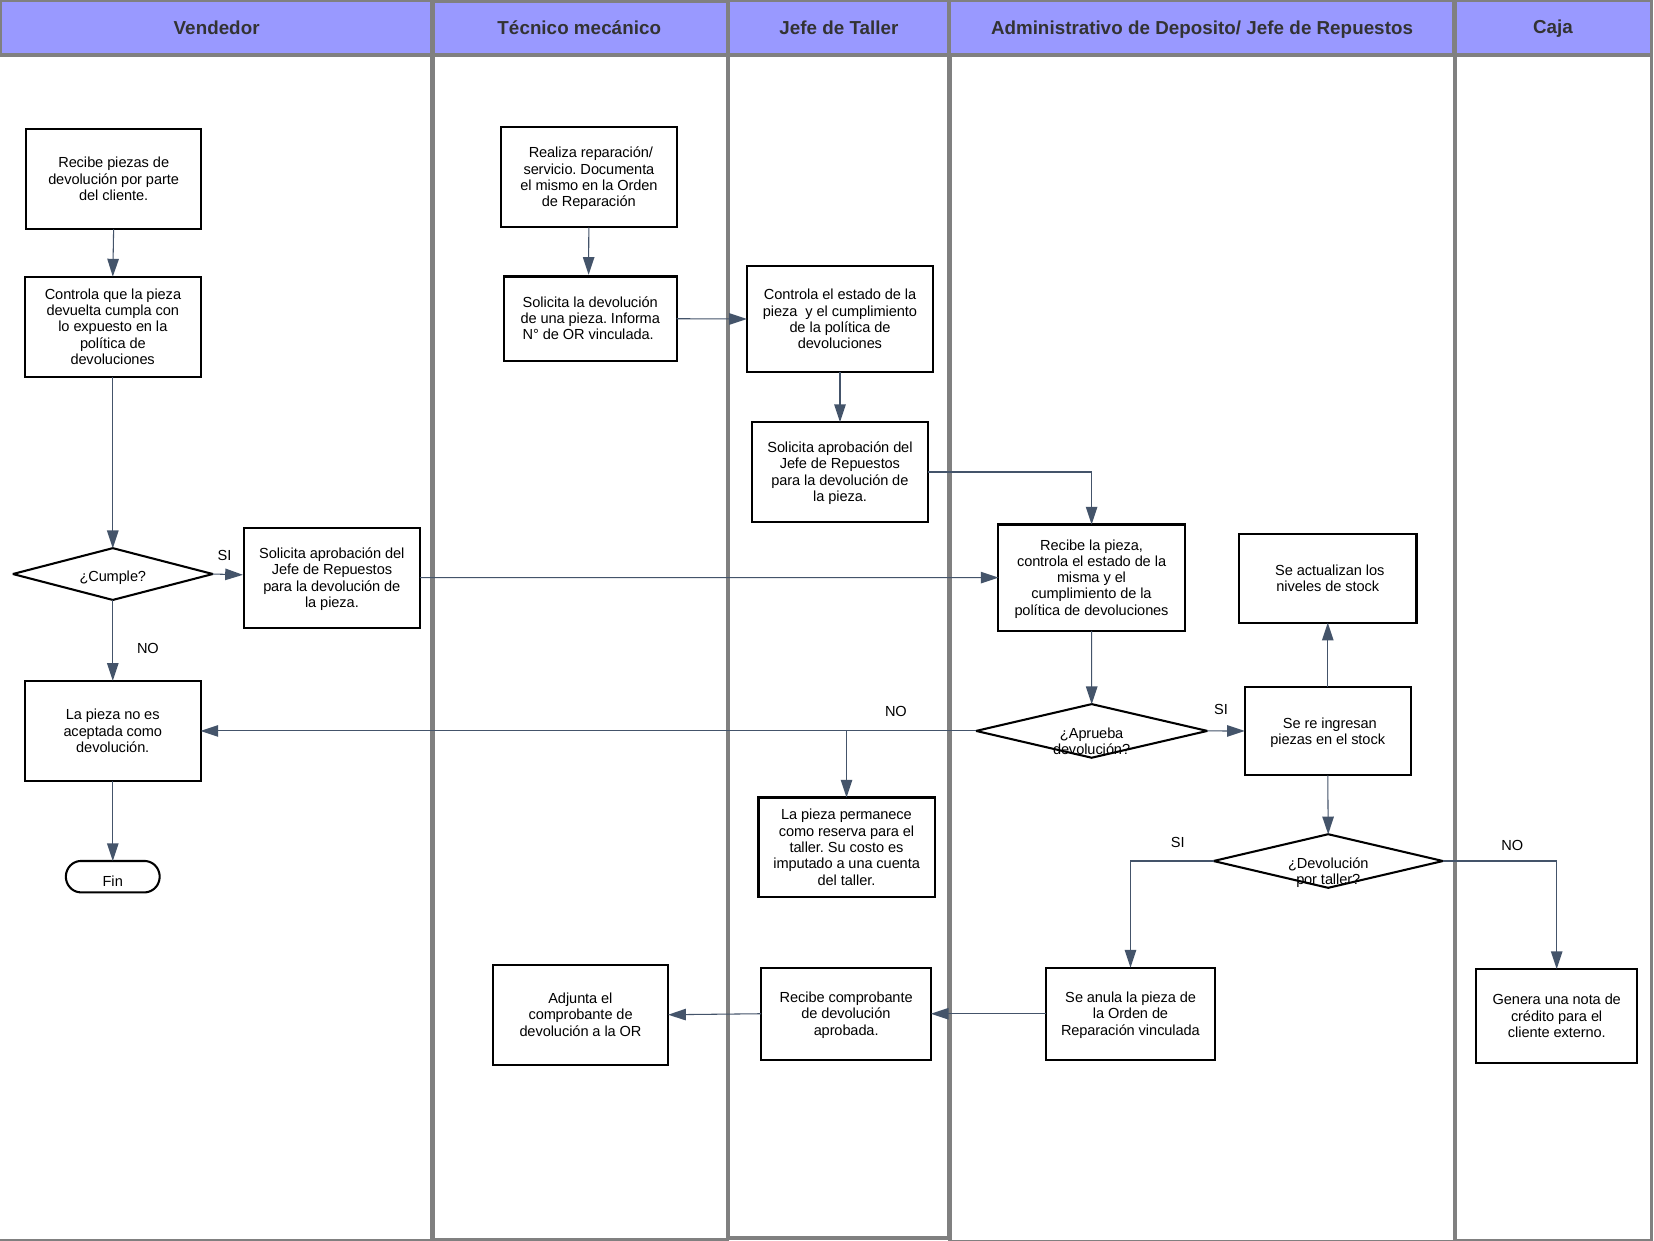

Jefe de Taller
Administrativo de Deposito/ Jefe de Repuestos
Caja
Vendedor
Técnico mecánico
 Realiza reparación/ servicio. Documenta el mismo en la Orden de Reparación
Recibe piezas de devolución por parte del cliente.
Controla el estado de la pieza y el cumplimiento de la política de devoluciones
Controla que la pieza devuelta cumpla con lo expuesto en la política de devoluciones
Solicita la devolución de una pieza. Informa N° de OR vinculada.
Solicita aprobación del Jefe de Repuestos para la devolución de la pieza.
Recibe la pieza, controla el estado de la misma y el cumplimiento de la política de devoluciones
Solicita aprobación del Jefe de Repuestos para la devolución de la pieza.
 Se actualizan los niveles de stock
SI
¿Cumple?
NO
La pieza no es aceptada como devolución.
 Se re ingresan piezas en el stock
SI
NO
¿Aprueba devolución?
La pieza permanece como reserva para el taller. Su costo es imputado a una cuenta del taller.
SI
NO
¿Devolución por taller?
Fin
Adjunta el comprobante de devolución a la OR
Recibe comprobante de devolución aprobada.
Se anula la pieza de la Orden de Reparación vinculada
Genera una nota de crédito para el cliente externo.